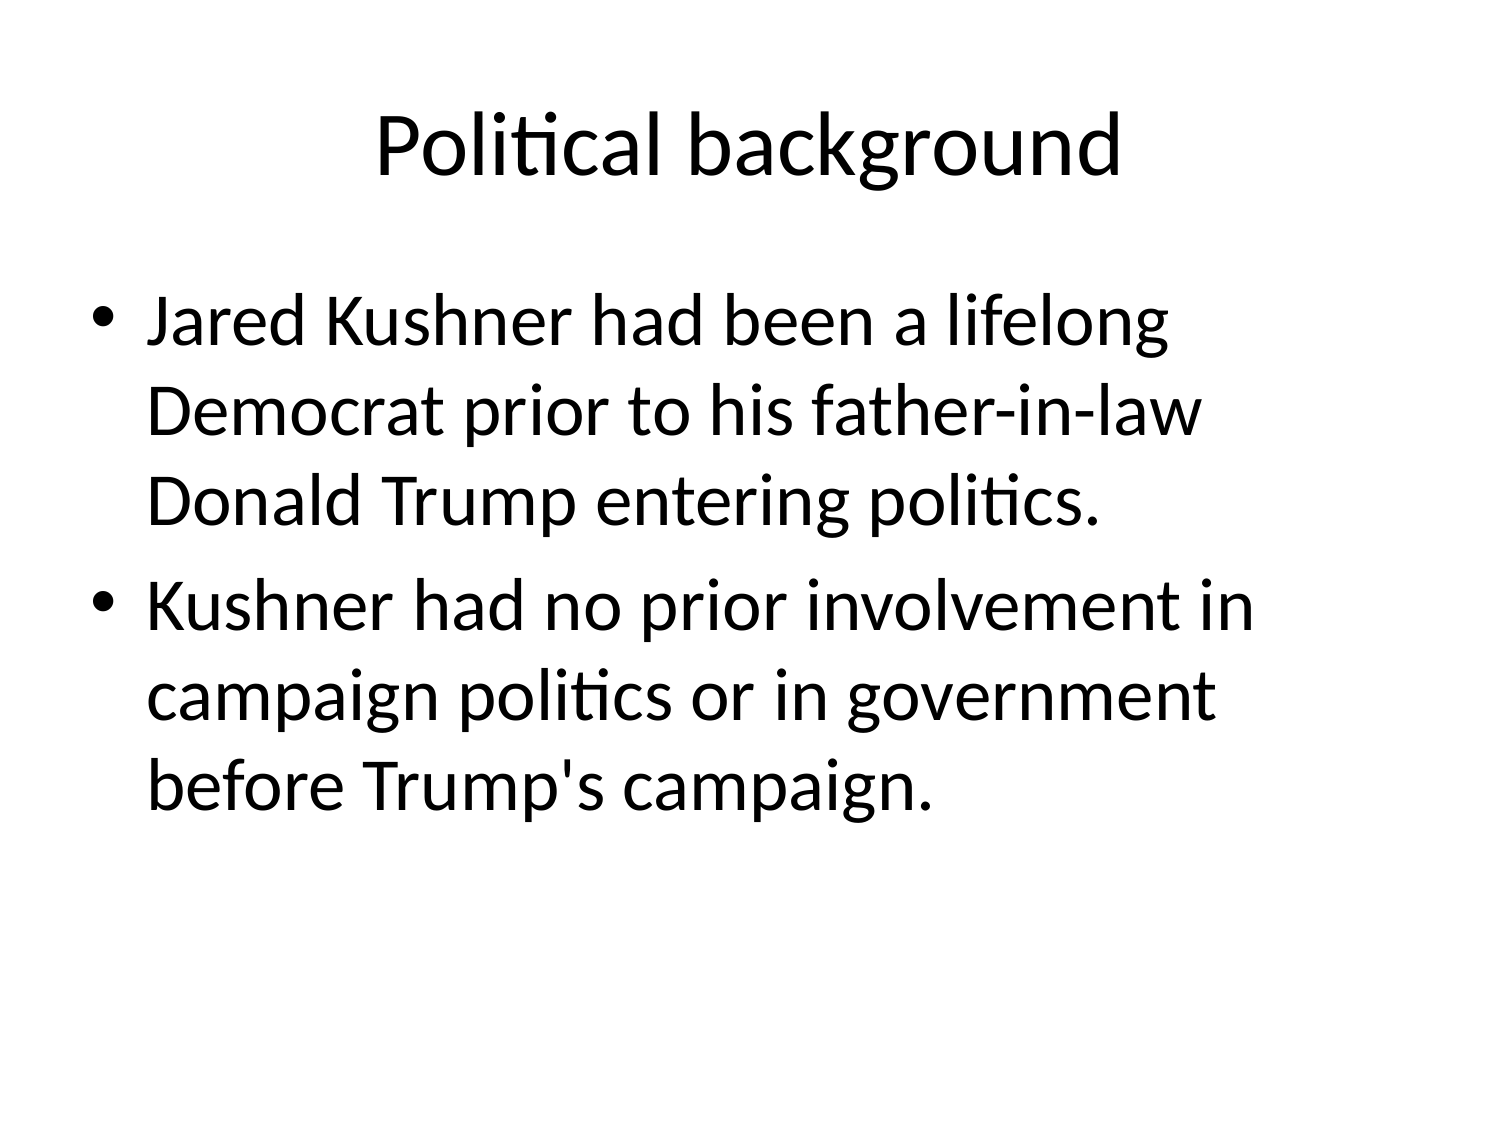

# Political background
Jared Kushner had been a lifelong Democrat prior to his father-in-law Donald Trump entering politics.
Kushner had no prior involvement in campaign politics or in government before Trump's campaign.